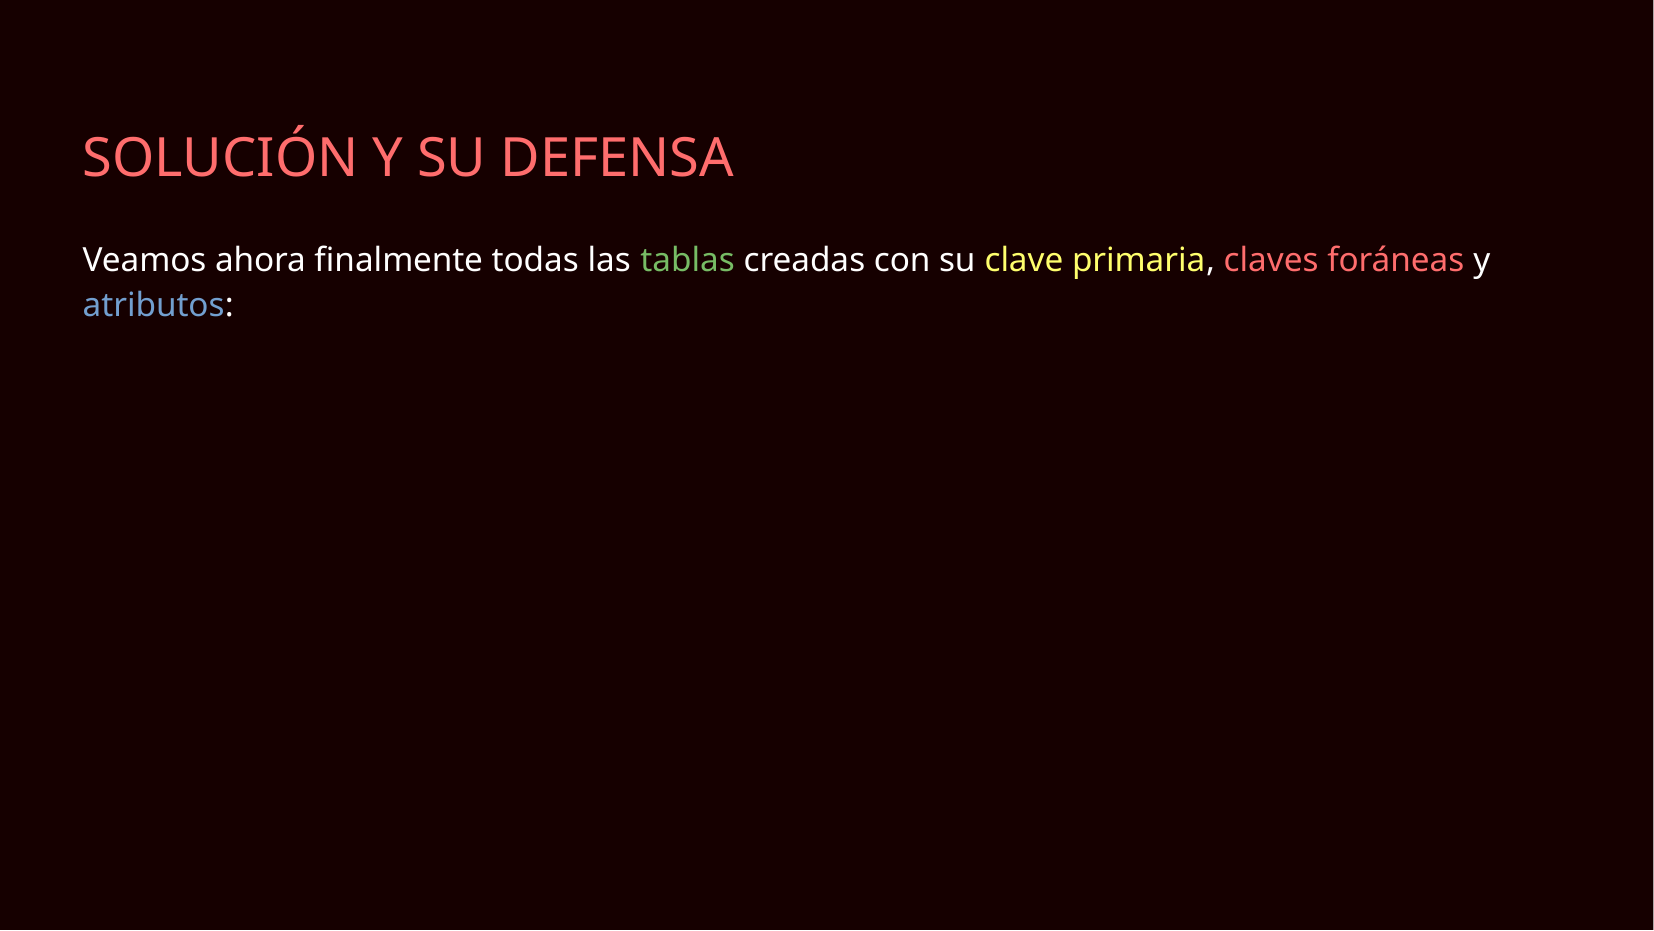

# SOLUCIÓN Y SU DEFENSA
Veamos ahora finalmente todas las tablas creadas con su clave primaria, claves foráneas y atributos: